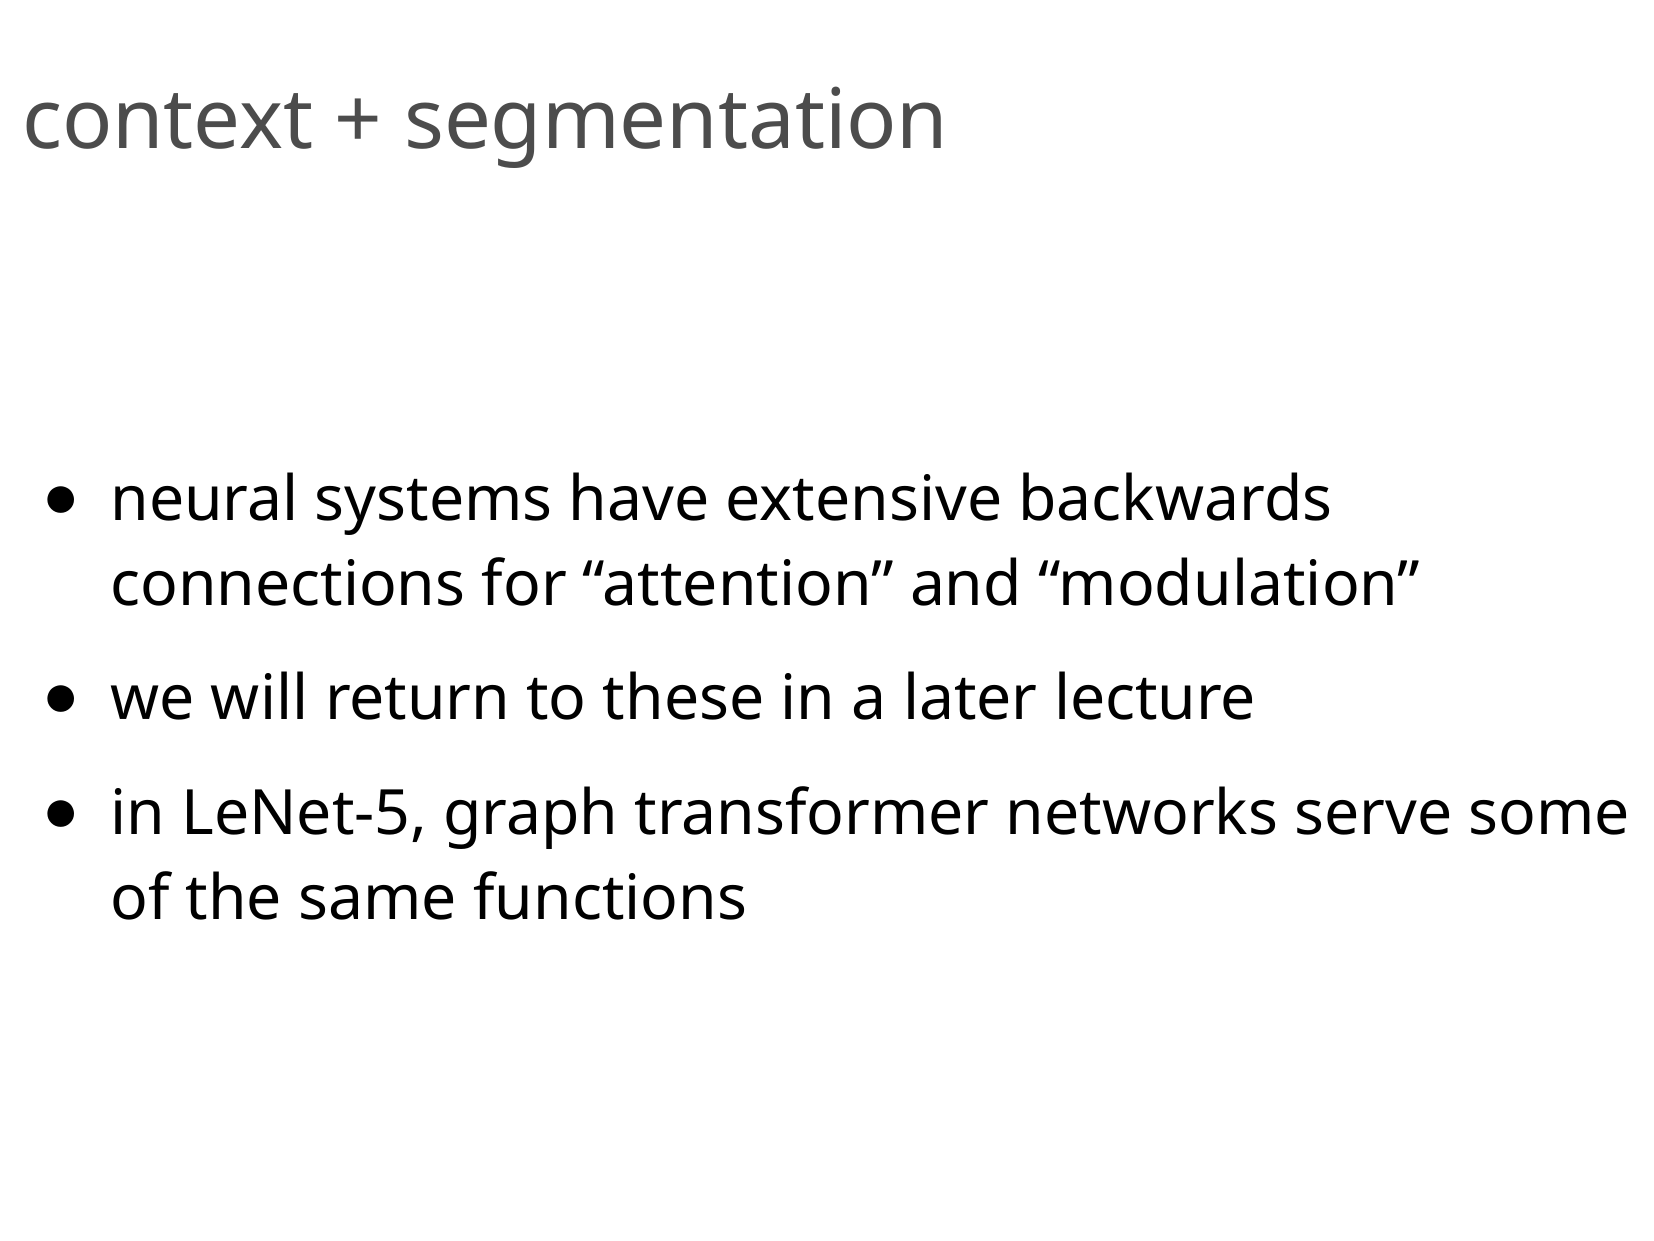

# context + segmentation
neural systems have extensive backwards connections for “attention” and “modulation”
we will return to these in a later lecture
in LeNet-5, graph transformer networks serve some of the same functions